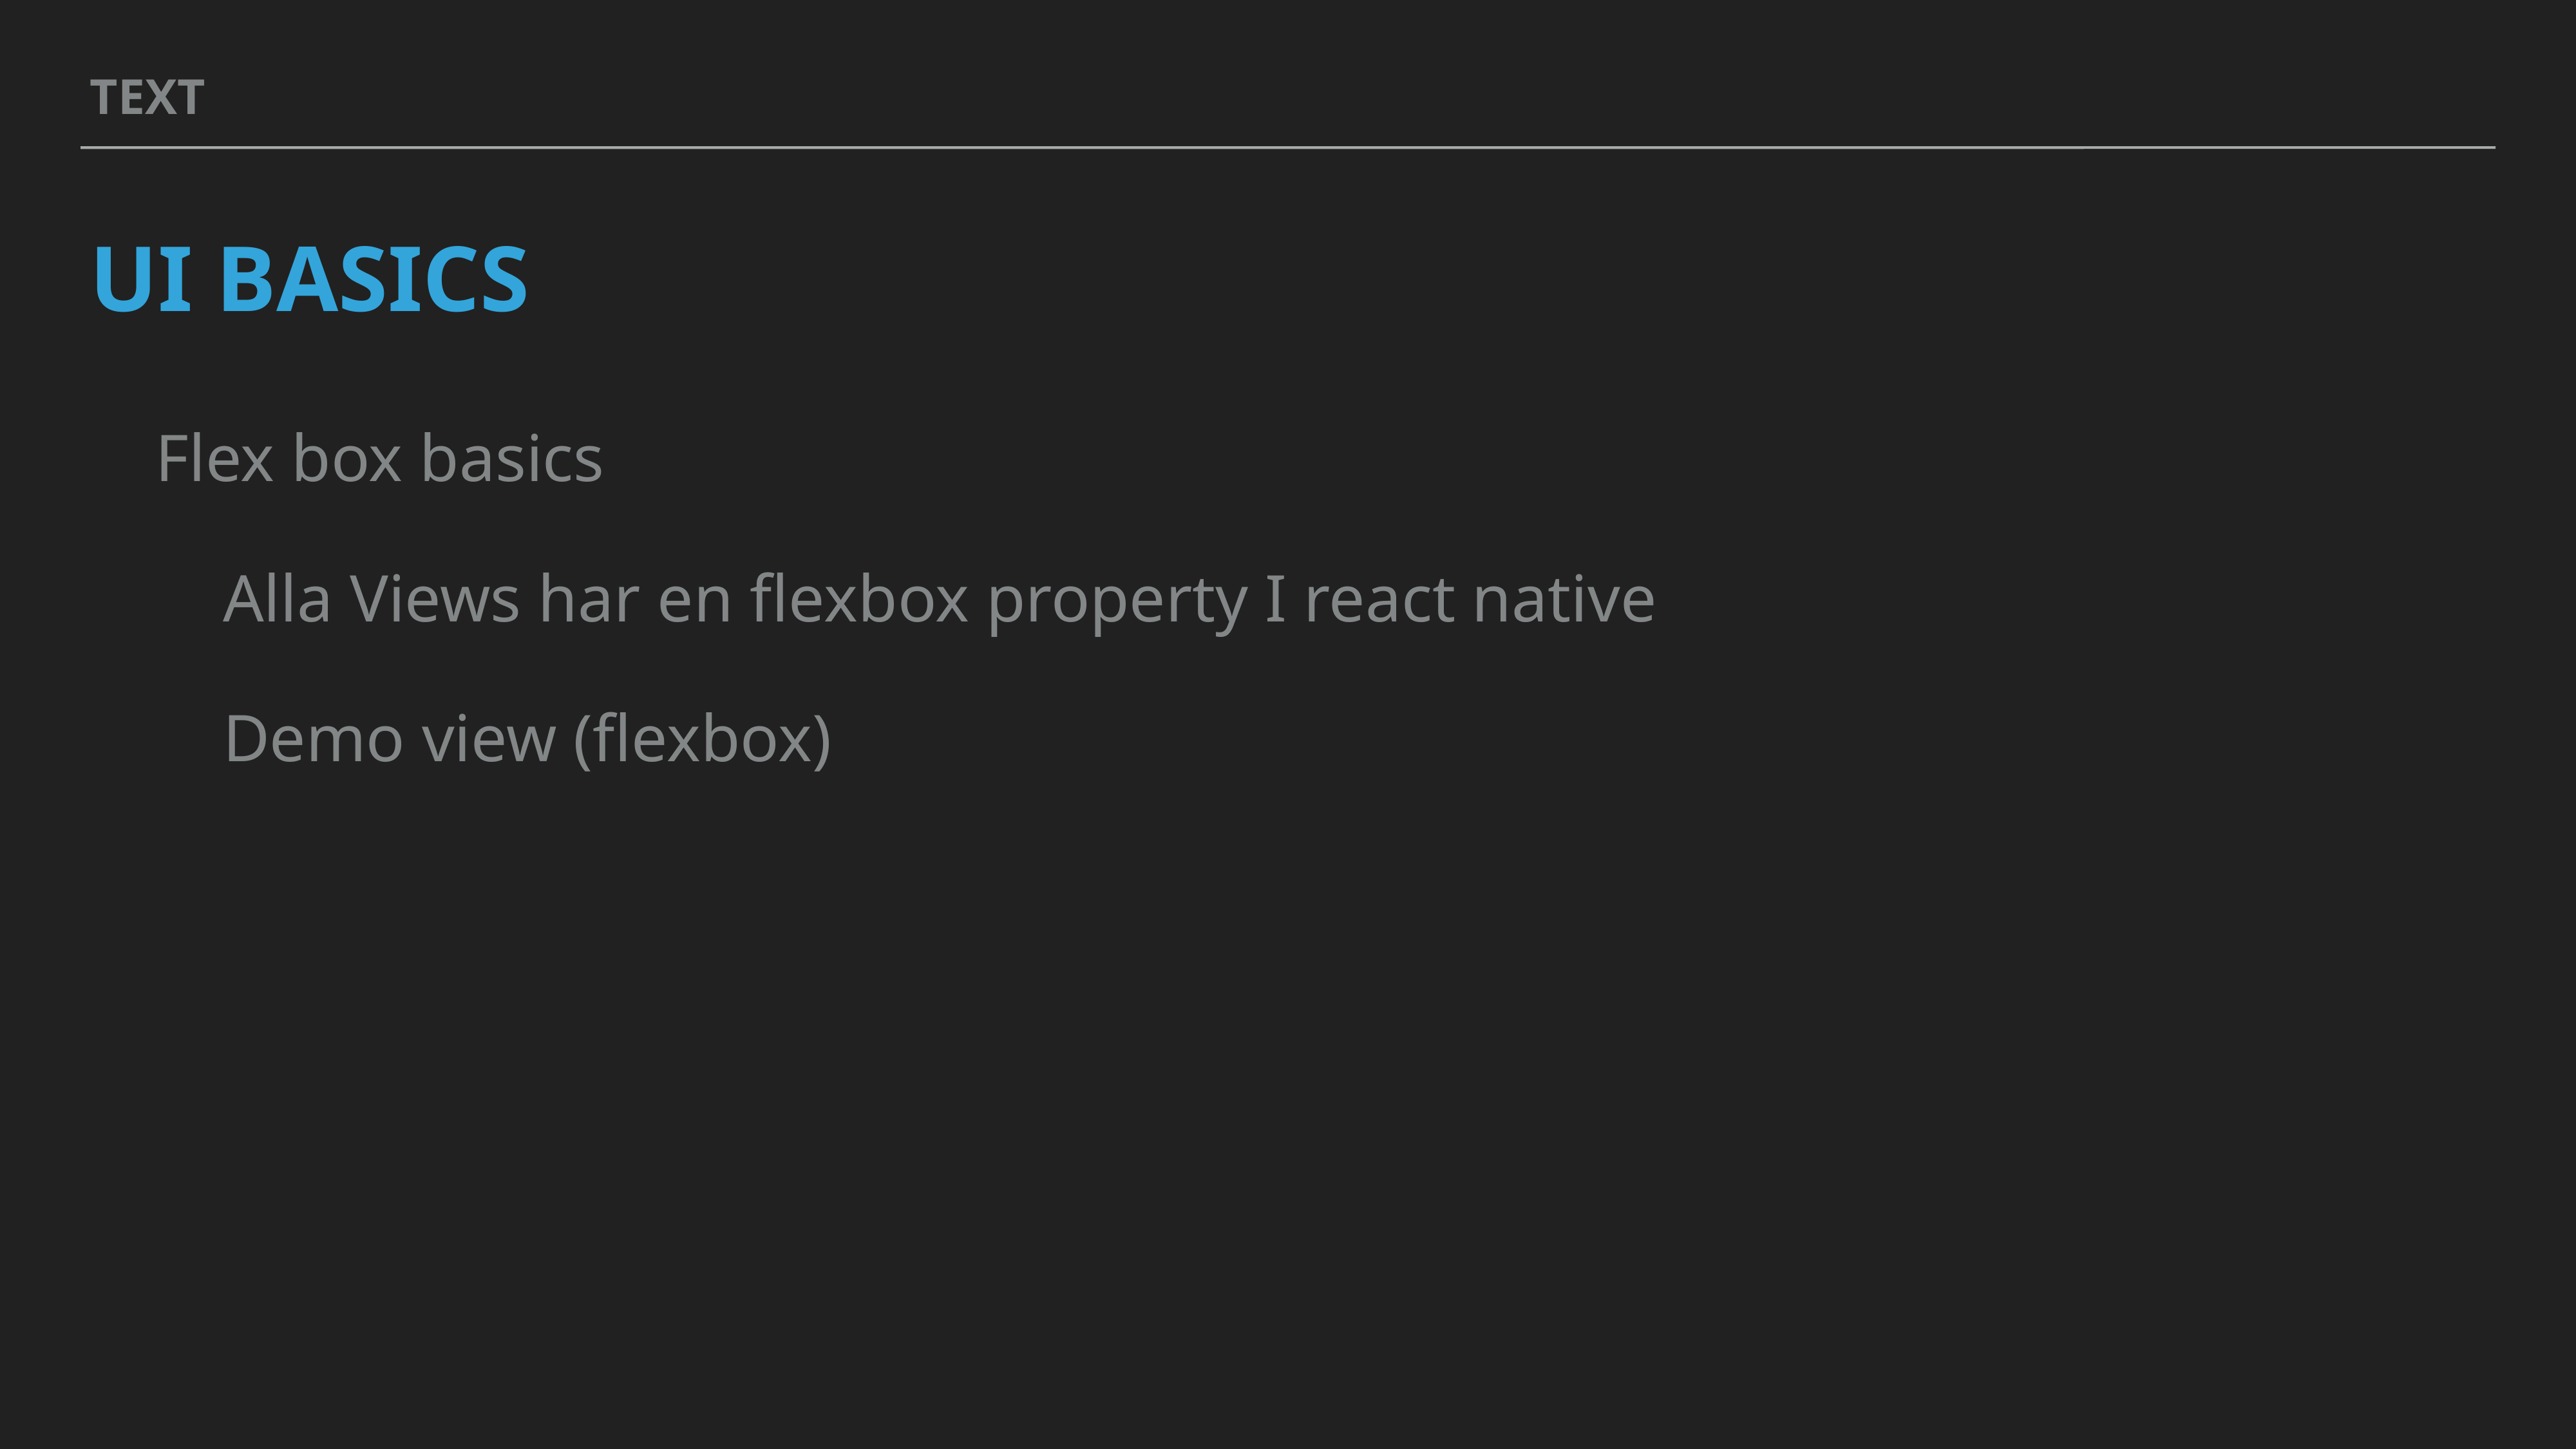

UI Basics
Flex box basics
Alla Views har en flexbox property I react native
Demo view (flexbox)